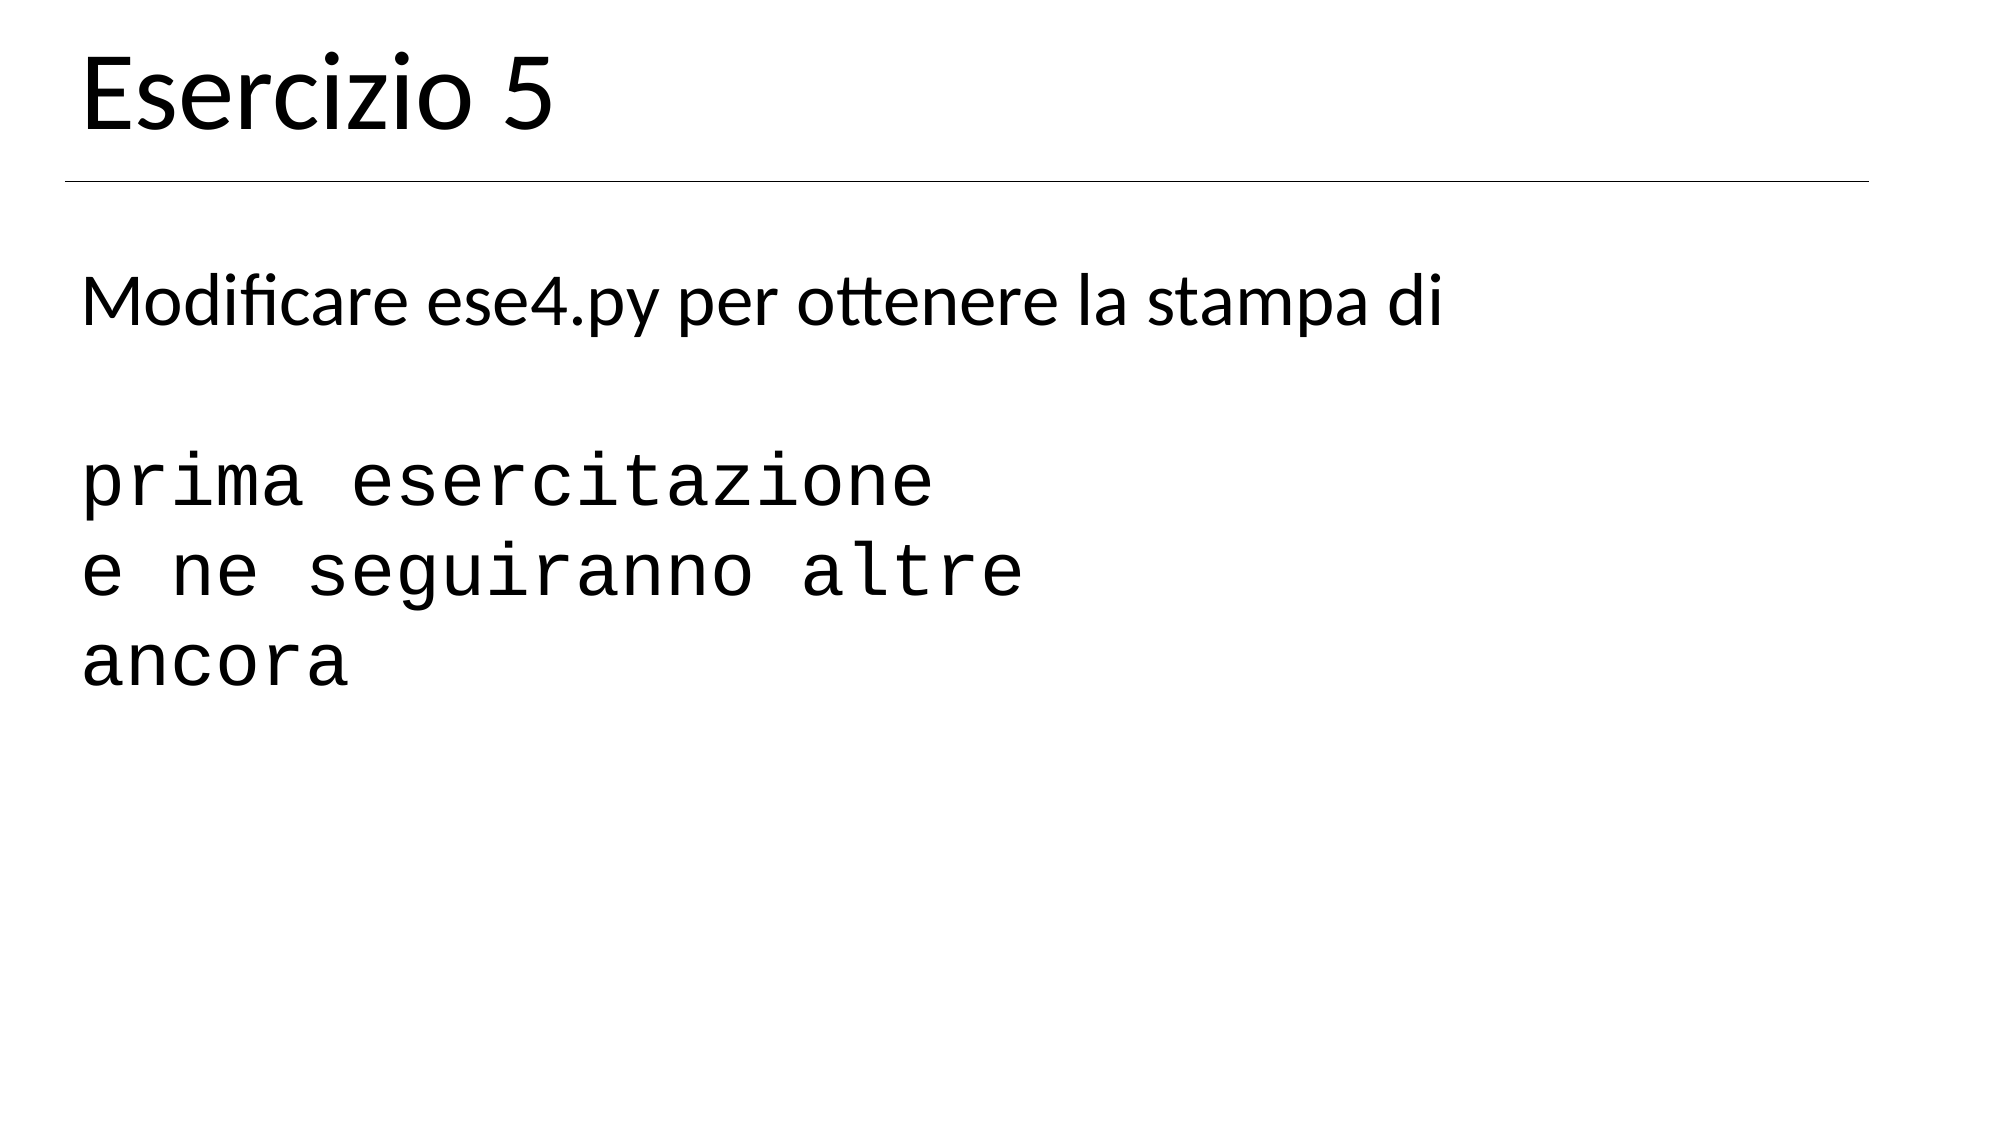

Esercizio 5
Modificare ese4.py per ottenere la stampa di
prima esercitazione
e ne seguiranno altre
ancora